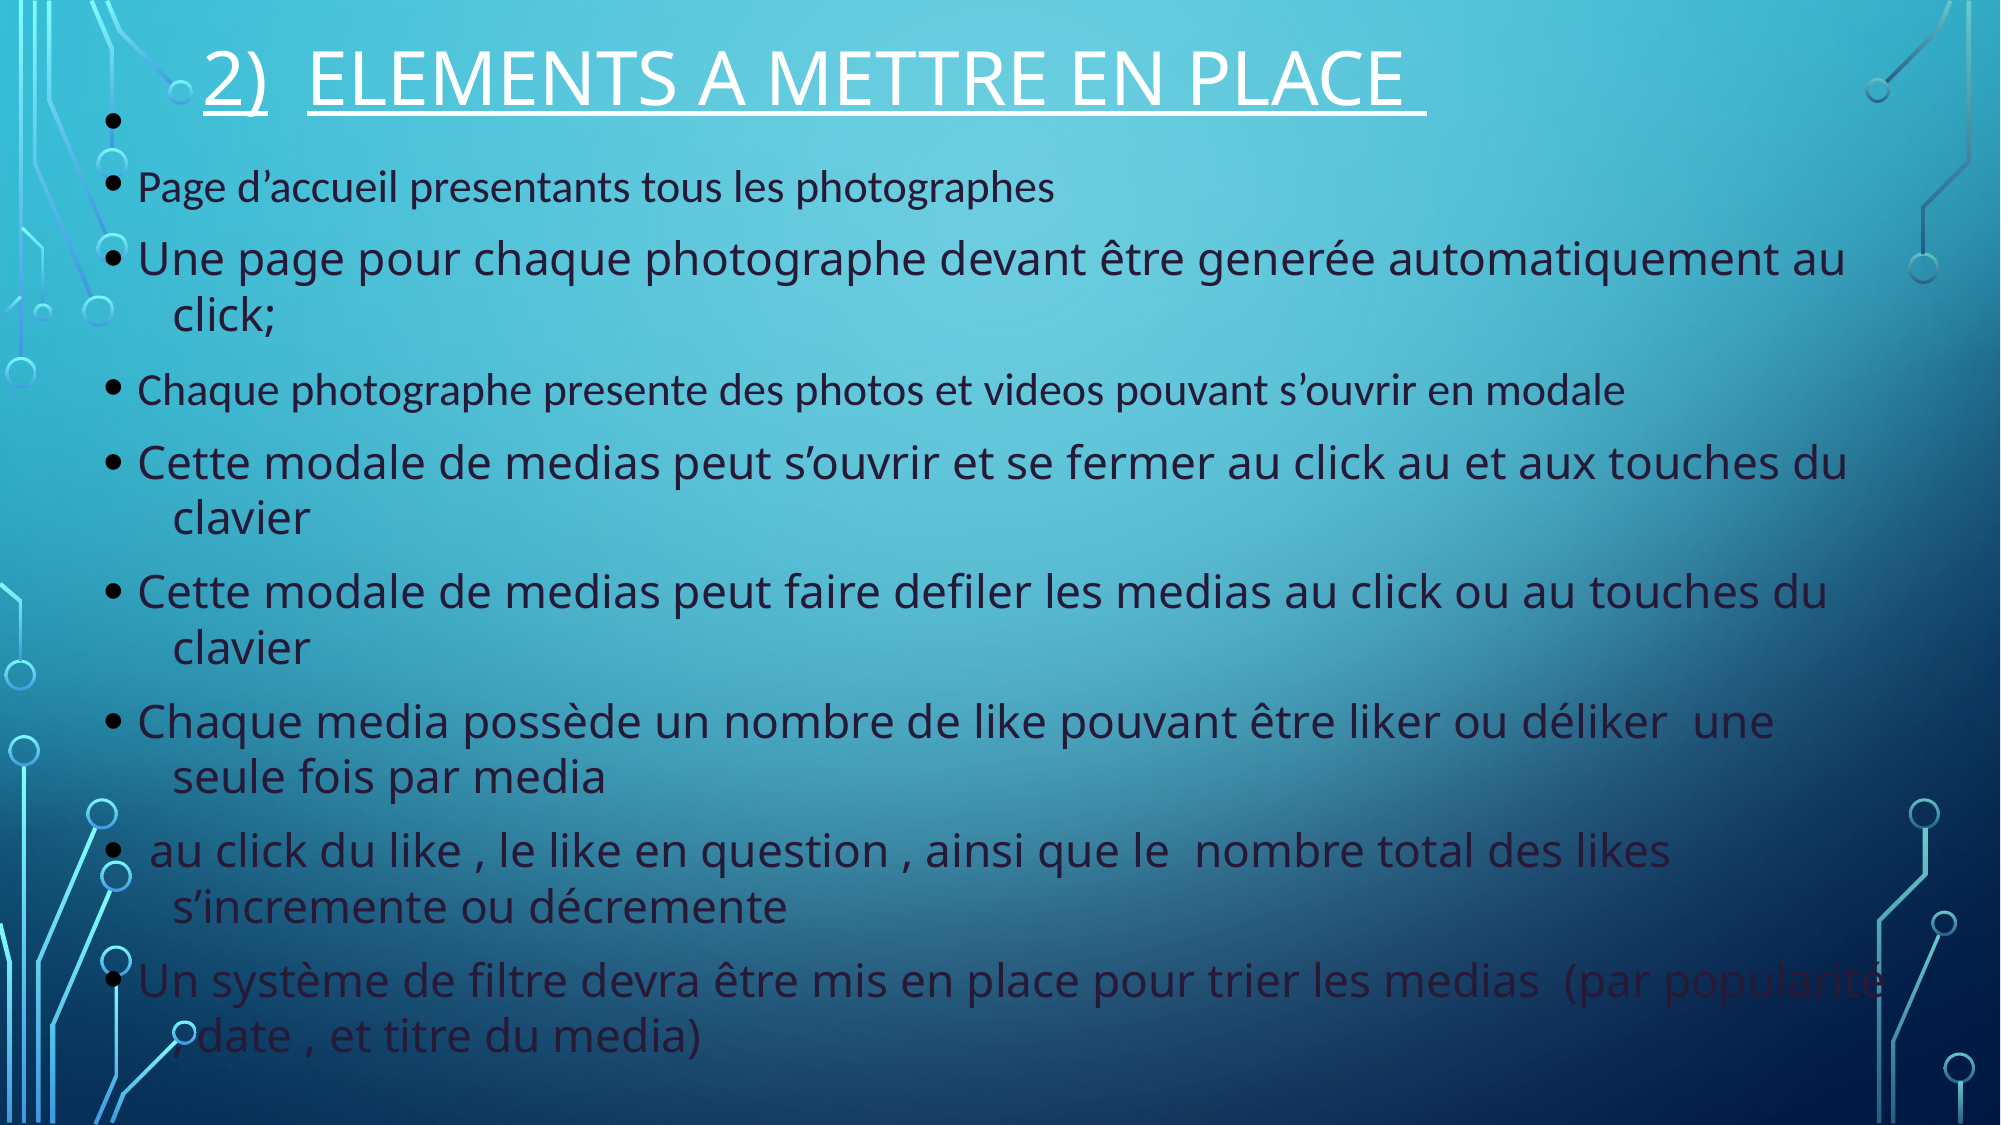

# 2) ELEMENTS A METTRE EN PLACE
Page d’accueil presentants tous les photographes
Une page pour chaque photographe devant être generée automatiquement au click;
Chaque photographe presente des photos et videos pouvant s’ouvrir en modale
Cette modale de medias peut s’ouvrir et se fermer au click au et aux touches du clavier
Cette modale de medias peut faire defiler les medias au click ou au touches du clavier
Chaque media possède un nombre de like pouvant être liker ou déliker une seule fois par media
 au click du like , le like en question , ainsi que le nombre total des likes s’incremente ou décremente
Un système de filtre devra être mis en place pour trier les medias (par popularité , date , et titre du media)